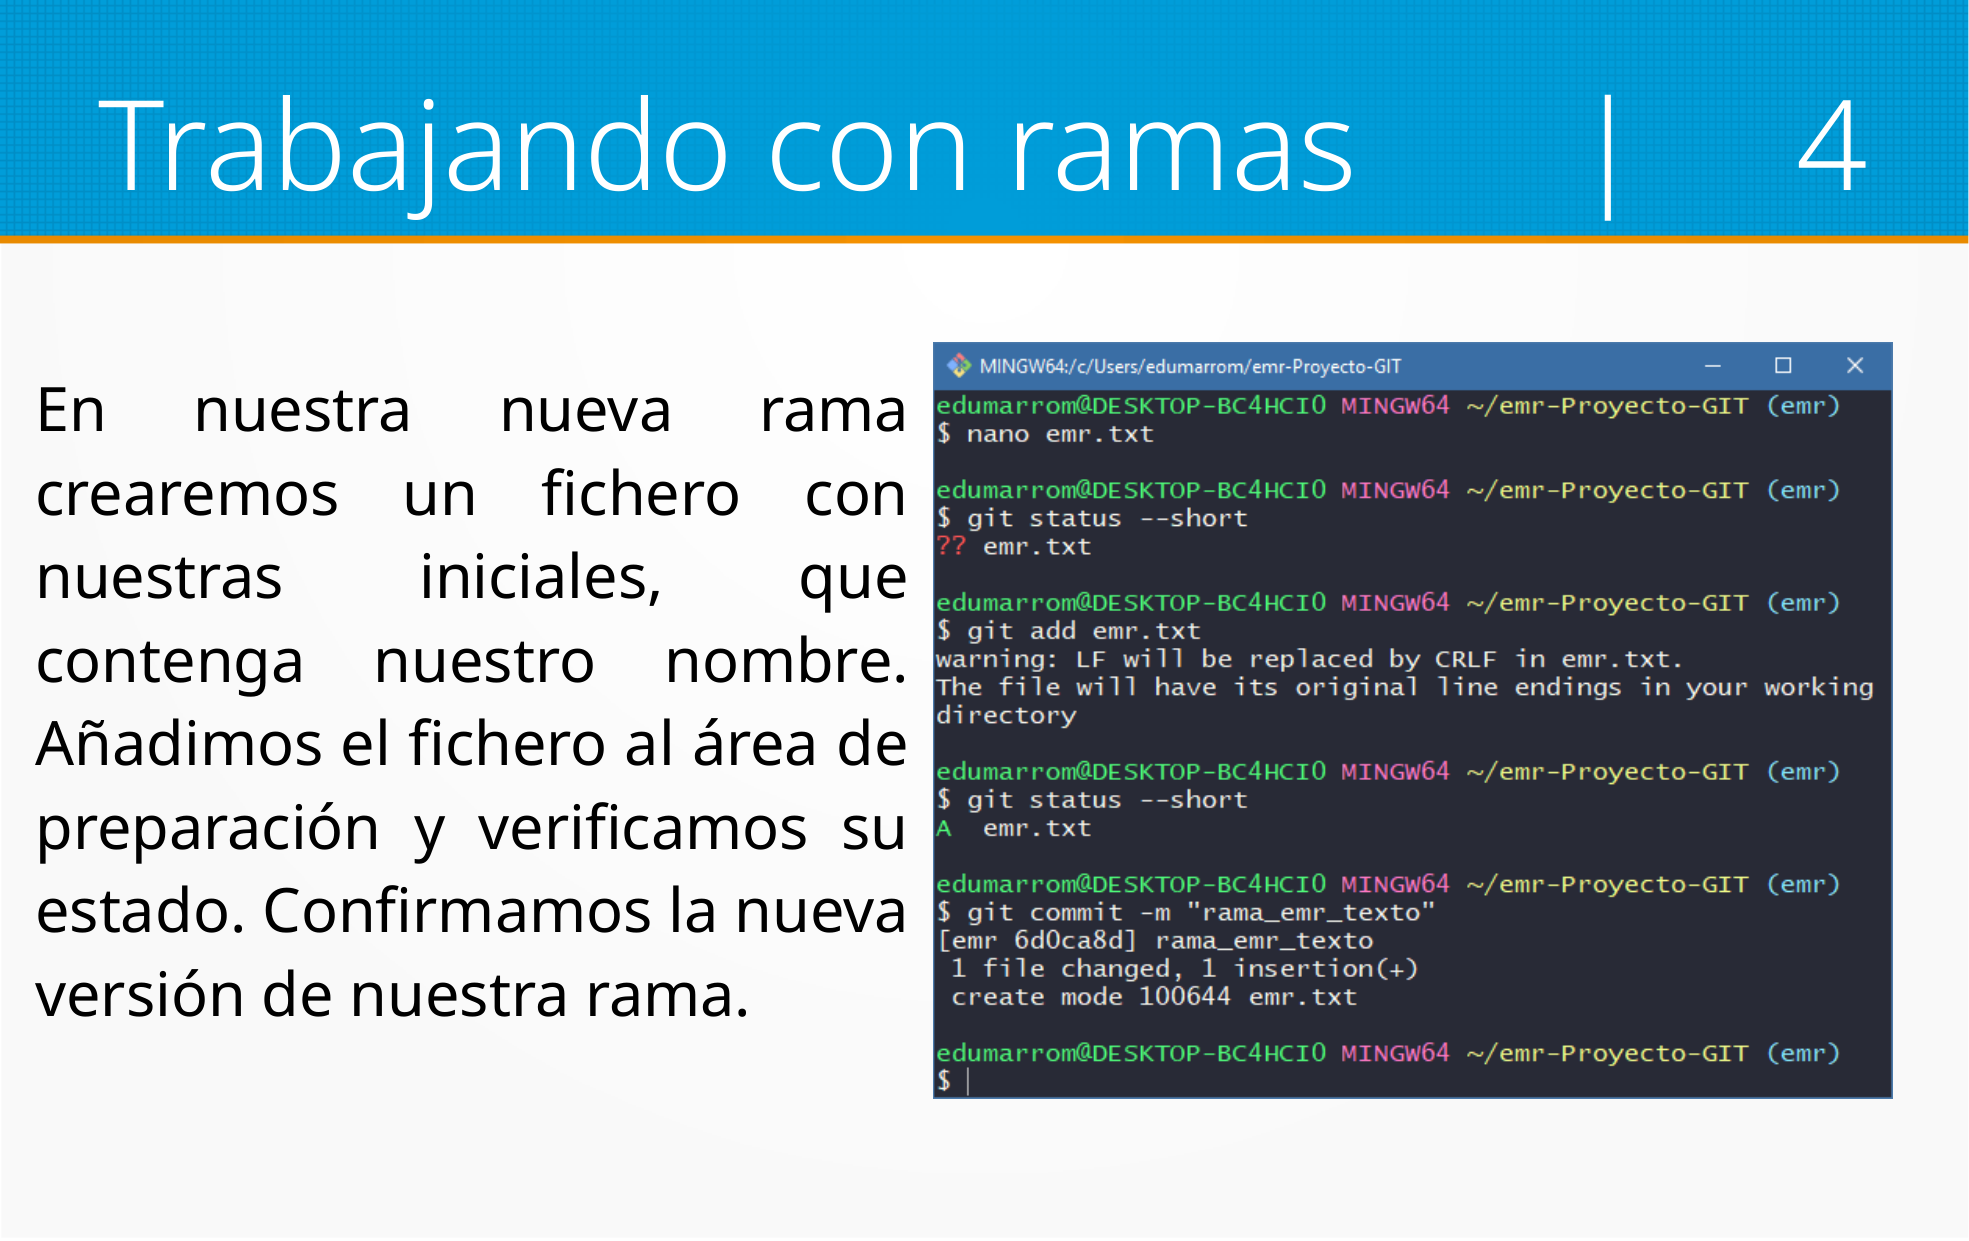

# Trabajando con ramas			|			4
En nuestra nueva rama crearemos un fichero con nuestras iniciales, que contenga nuestro nombre. Añadimos el fichero al área de preparación y verificamos su estado. Confirmamos la nueva versión de nuestra rama.